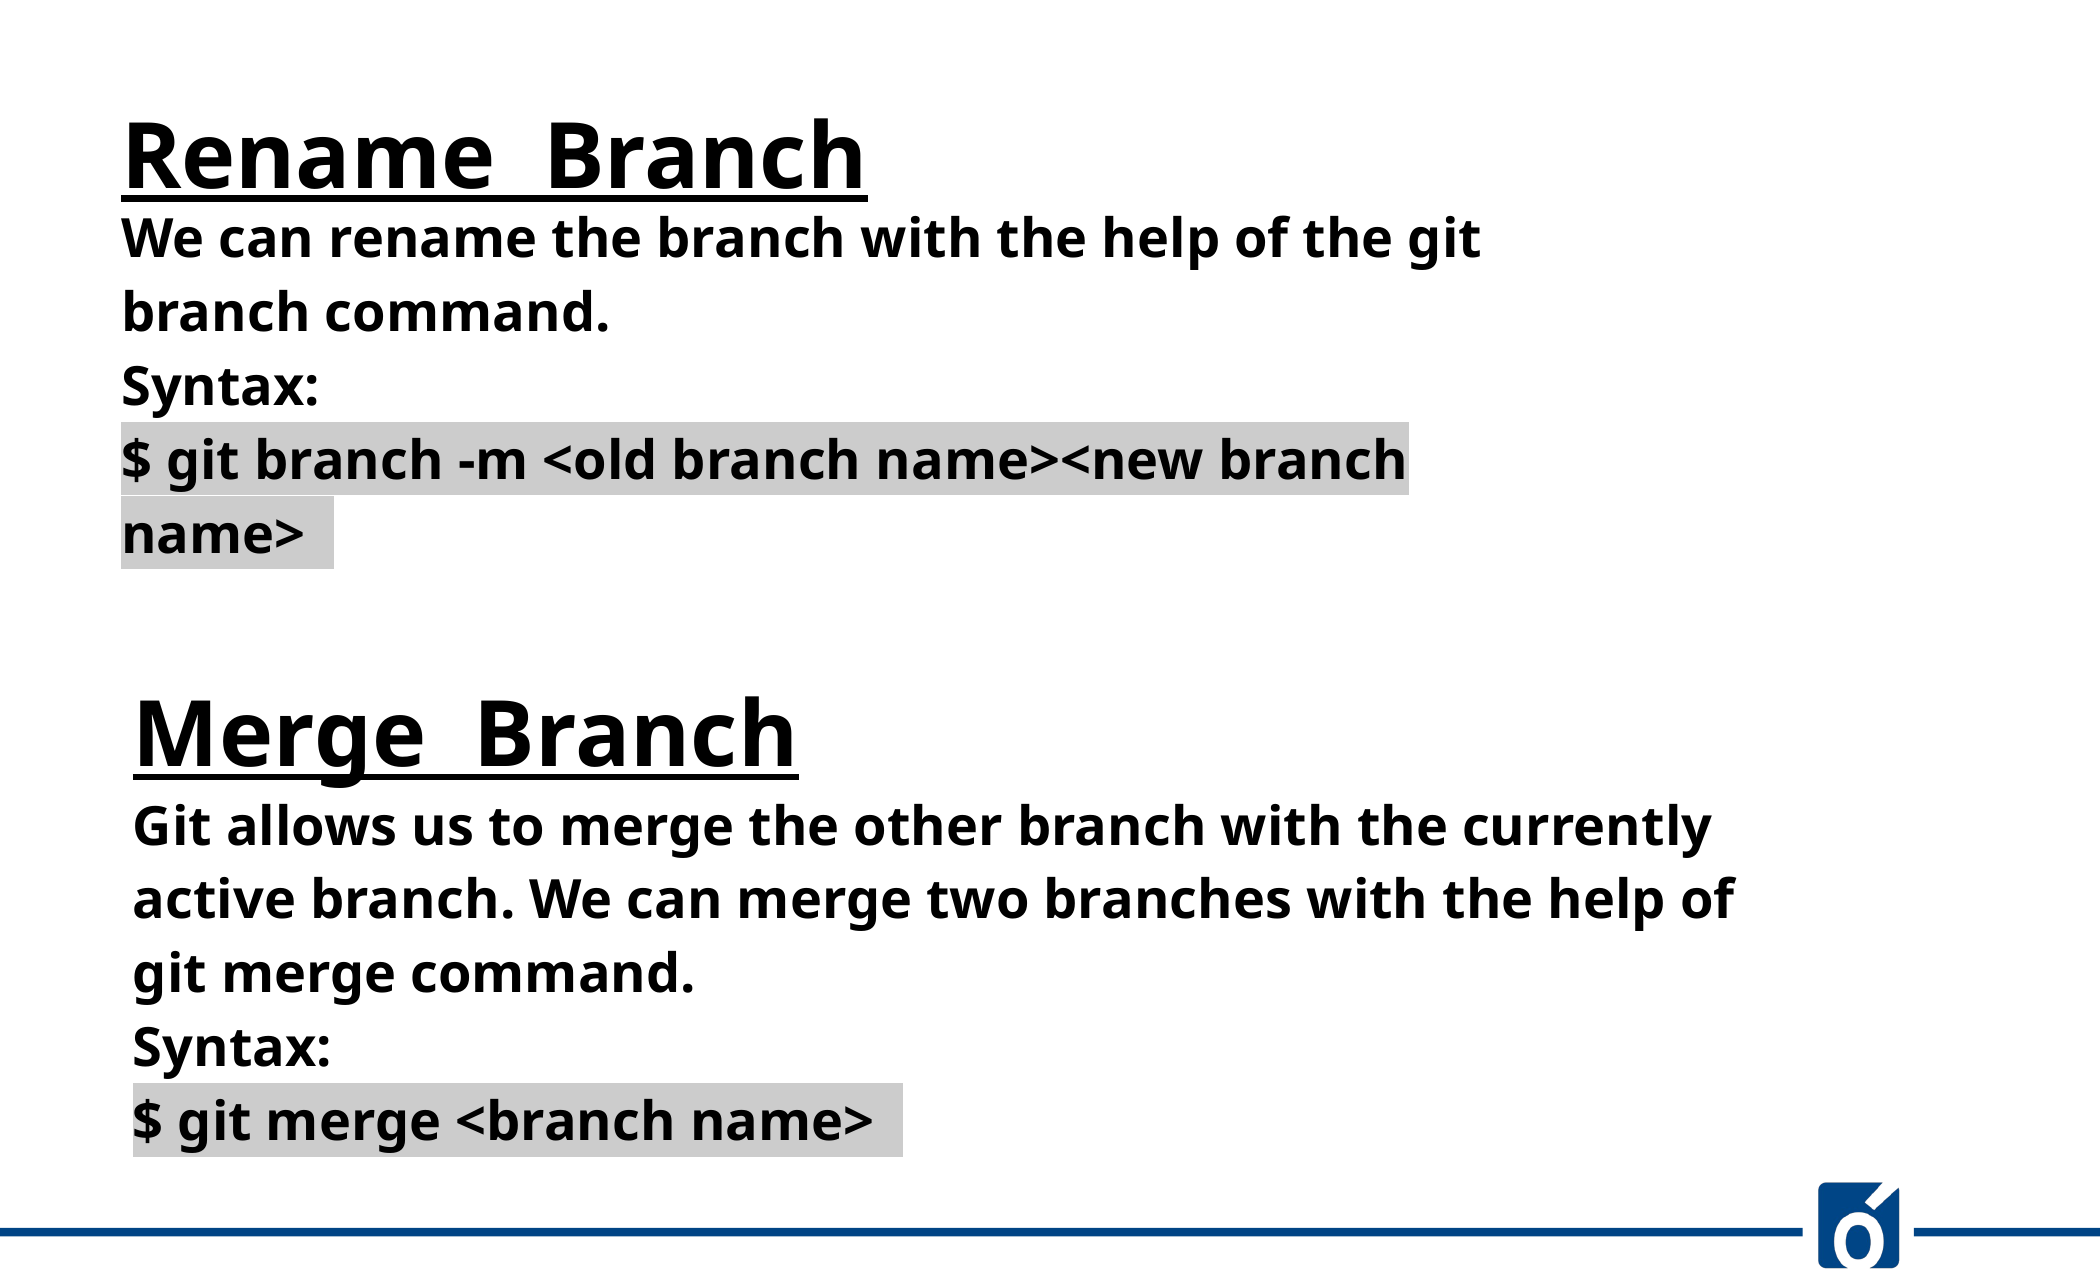

Rename Branch
We can rename the branch with the help of the git branch command.
Syntax:
$ git branch -m <old branch name><new branch name>
Merge Branch
Git allows us to merge the other branch with the currently active branch. We can merge two branches with the help of git merge command.
Syntax:
$ git merge <branch name>